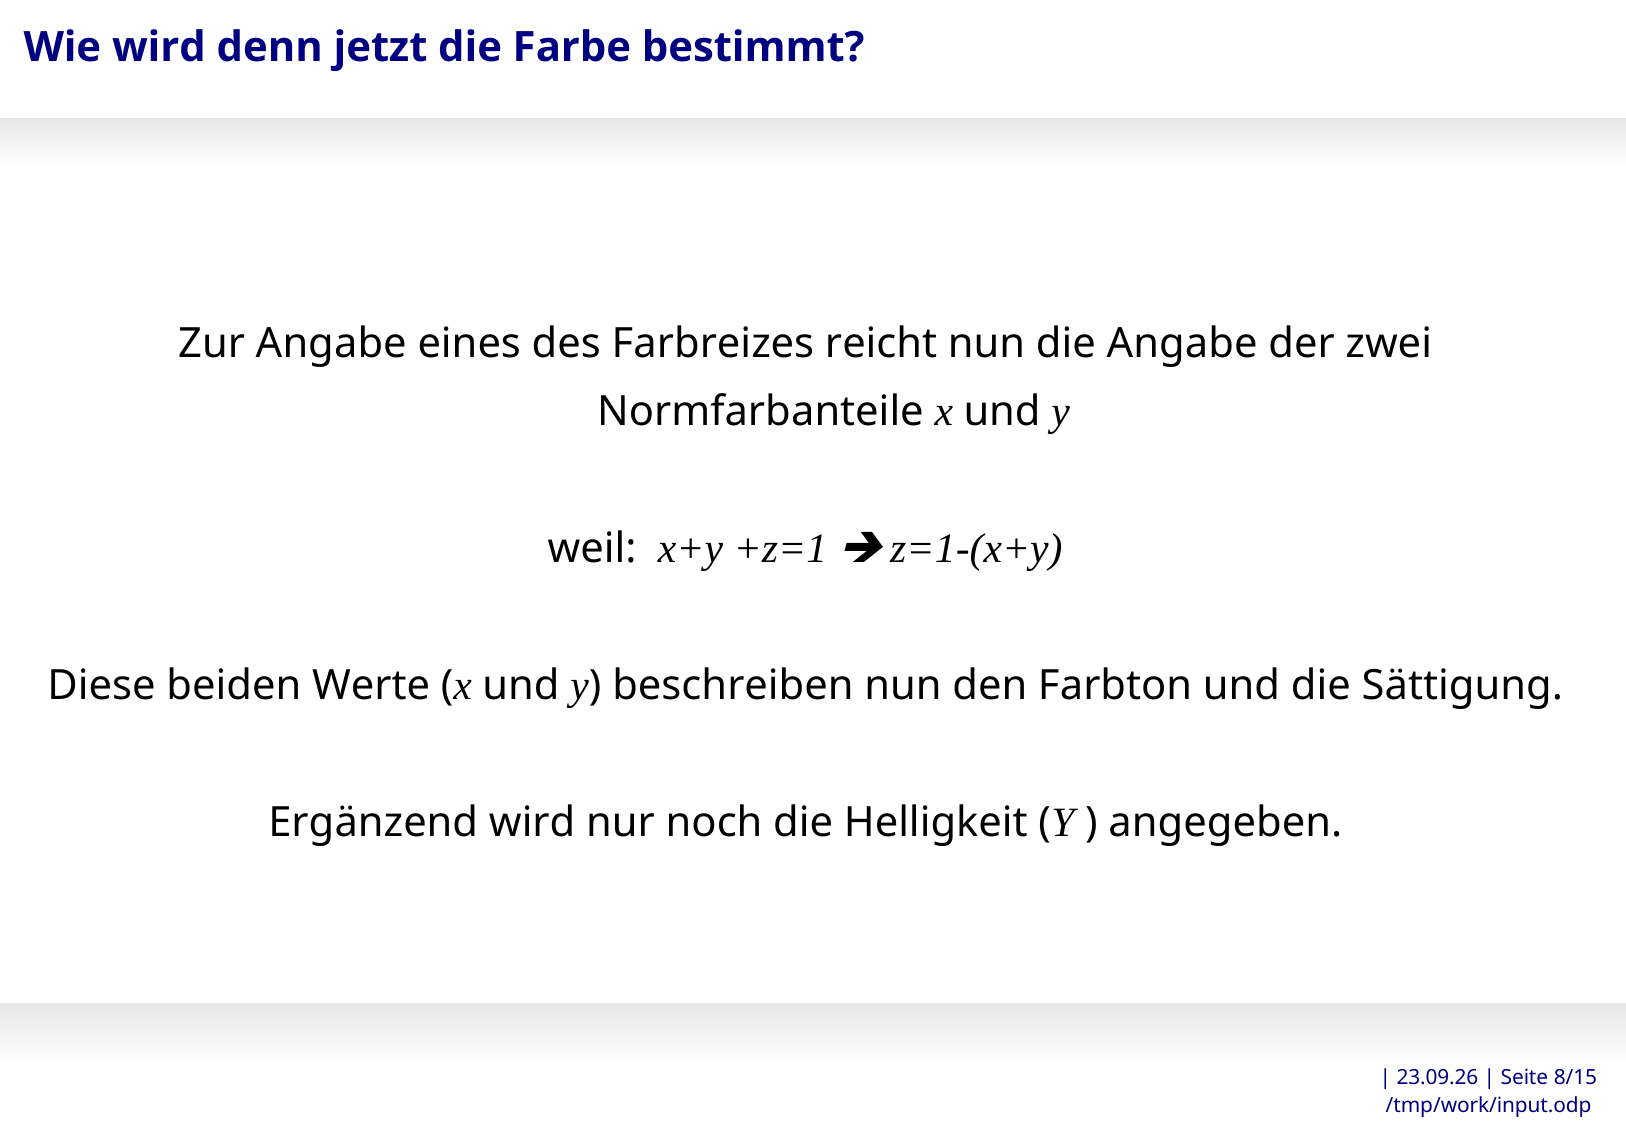

# Wie wird denn jetzt die Farbe bestimmt?
Zur Angabe eines des Farbreizes reicht nun die Angabe der zwei Normfarbanteile x und y
weil: x+y +z=1  z=1-(x+y)
Diese beiden Werte (x und y) beschreiben nun den Farbton und die Sättigung.
Ergänzend wird nur noch die Helligkeit (Y ) angegeben.